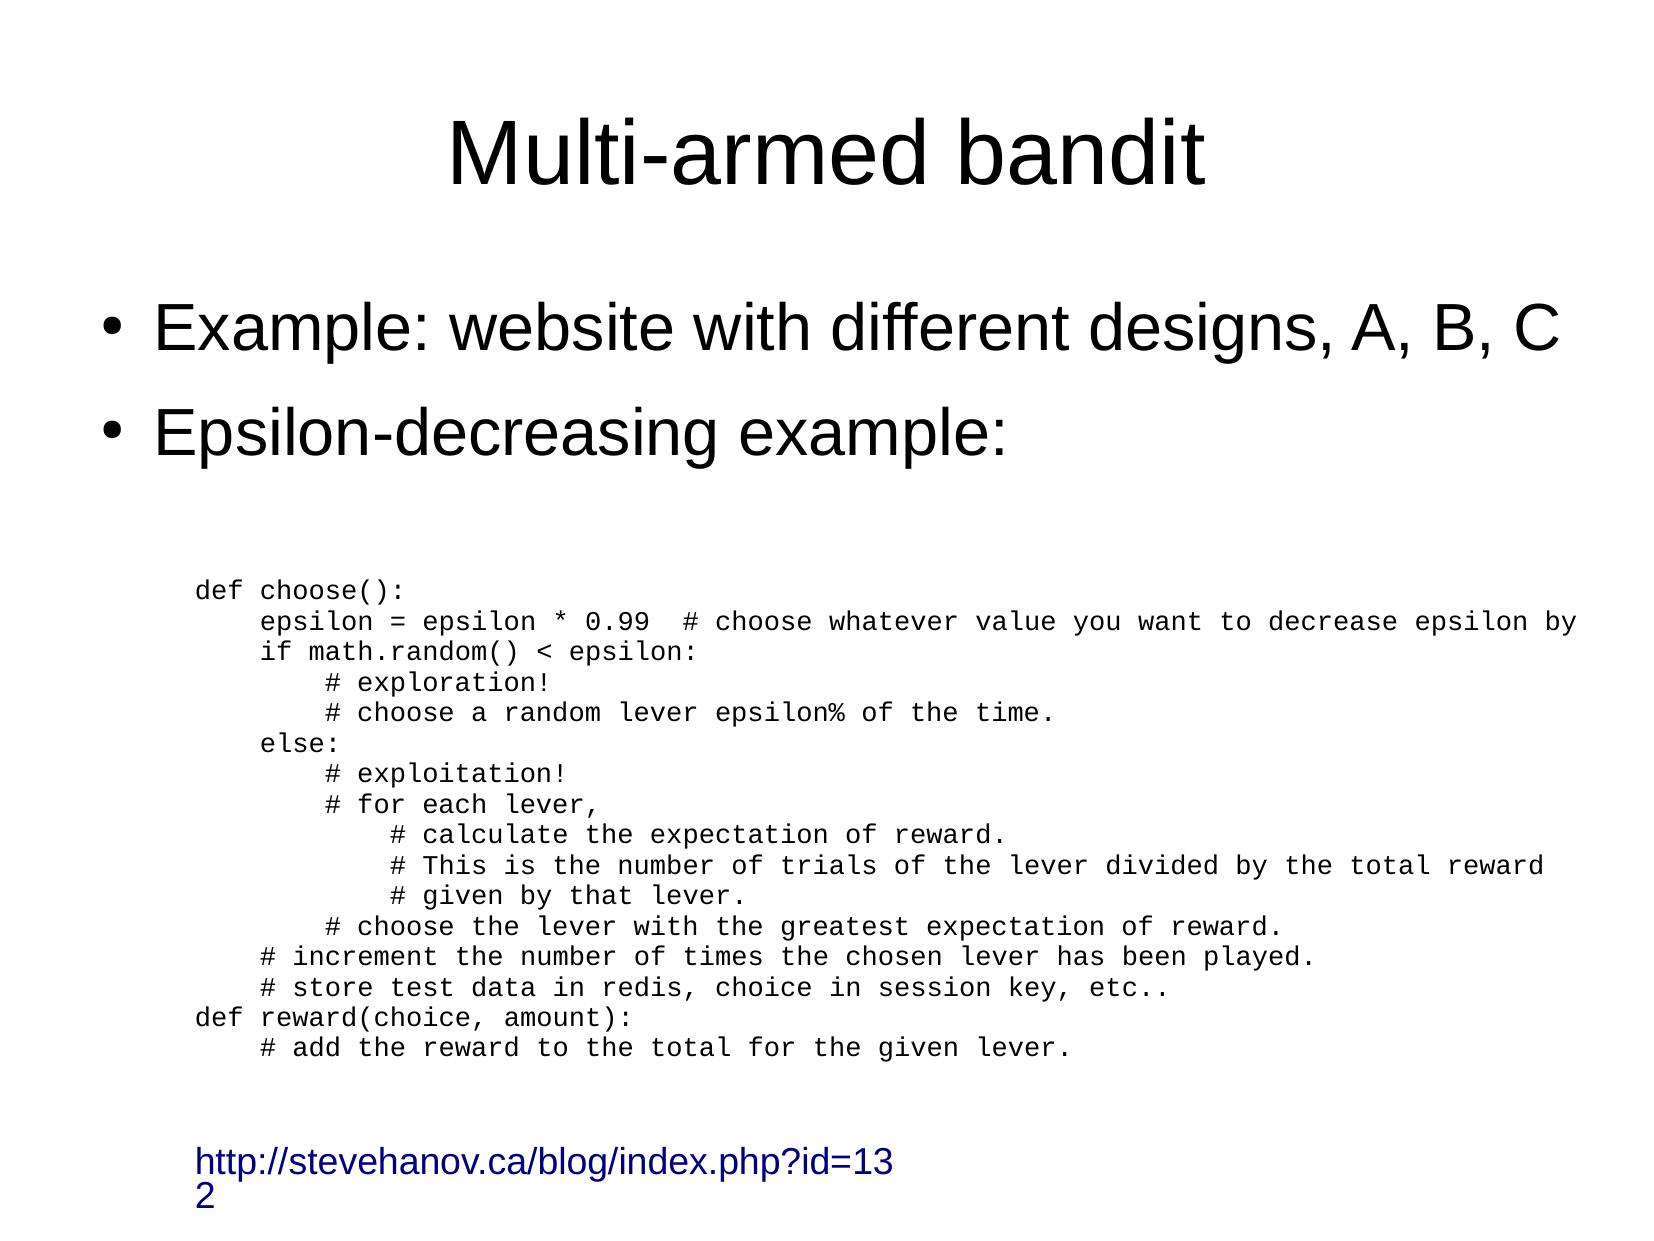

# Multi-armed bandit
Example: website with different designs, A, B, C
Epsilon-decreasing example:
def choose():
 epsilon = epsilon * 0.99 # choose whatever value you want to decrease epsilon by
 if math.random() < epsilon:
 # exploration!
 # choose a random lever epsilon% of the time.
 else:
 # exploitation!
 # for each lever,
 # calculate the expectation of reward.
 # This is the number of trials of the lever divided by the total reward
 # given by that lever.
 # choose the lever with the greatest expectation of reward.
 # increment the number of times the chosen lever has been played.
 # store test data in redis, choice in session key, etc..
def reward(choice, amount):
 # add the reward to the total for the given lever.
http://stevehanov.ca/blog/index.php?id=132